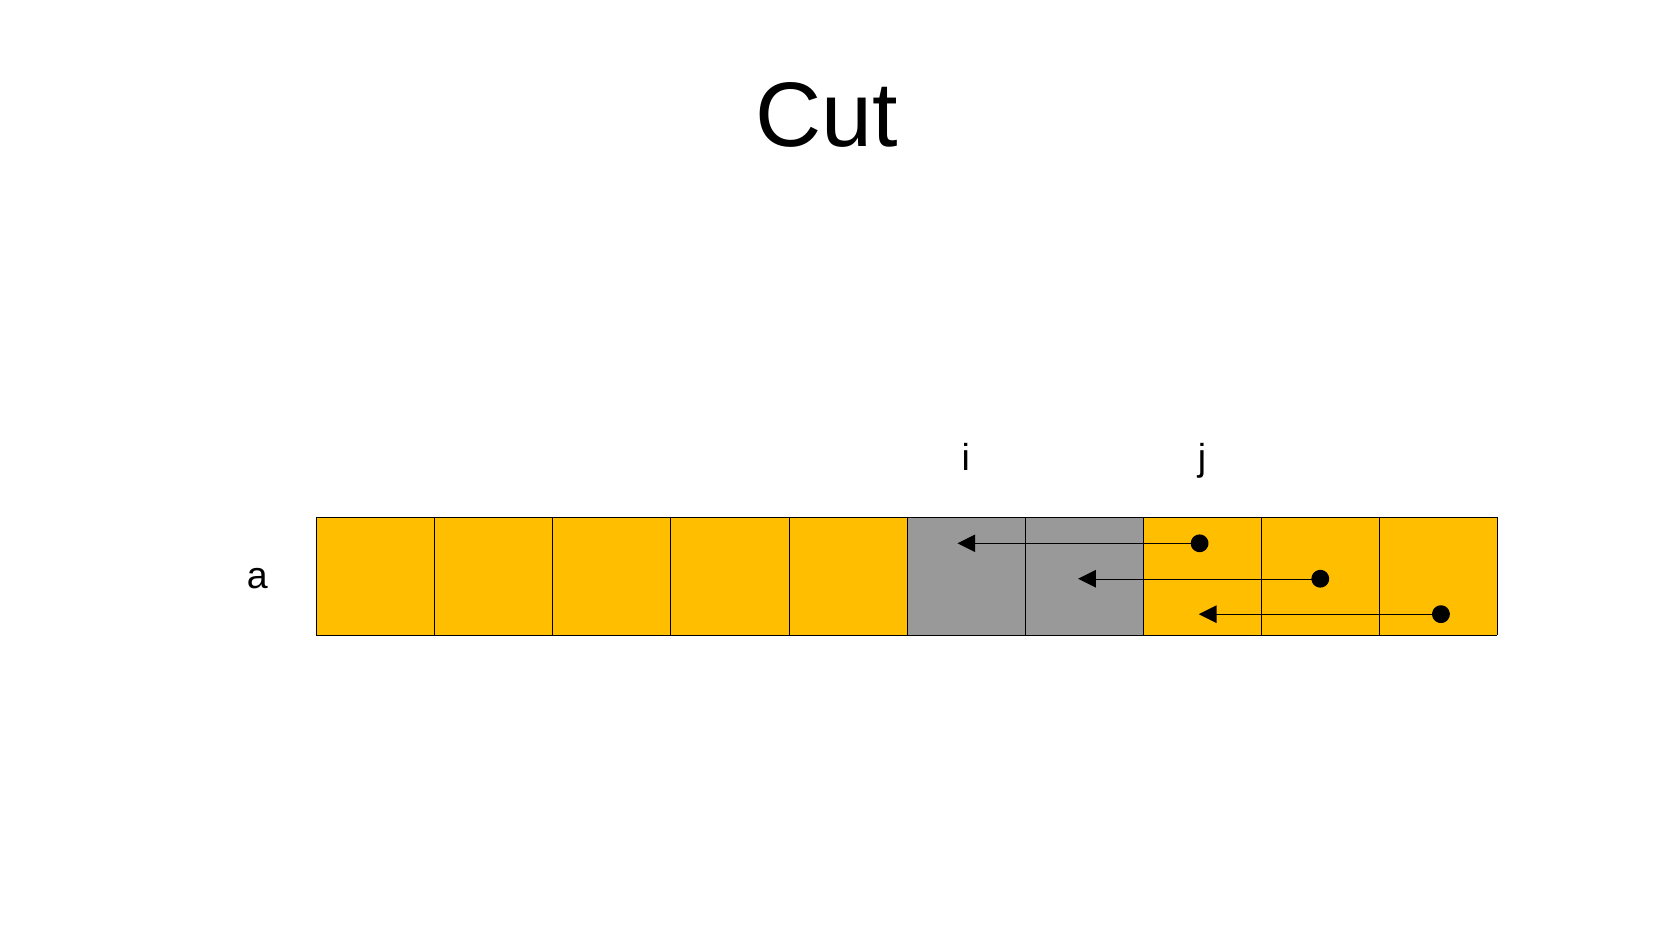

# Cut
| | | | | | | i | | j | | |
| --- | --- | --- | --- | --- | --- | --- | --- | --- | --- | --- |
| a | | | | | | | | | | |